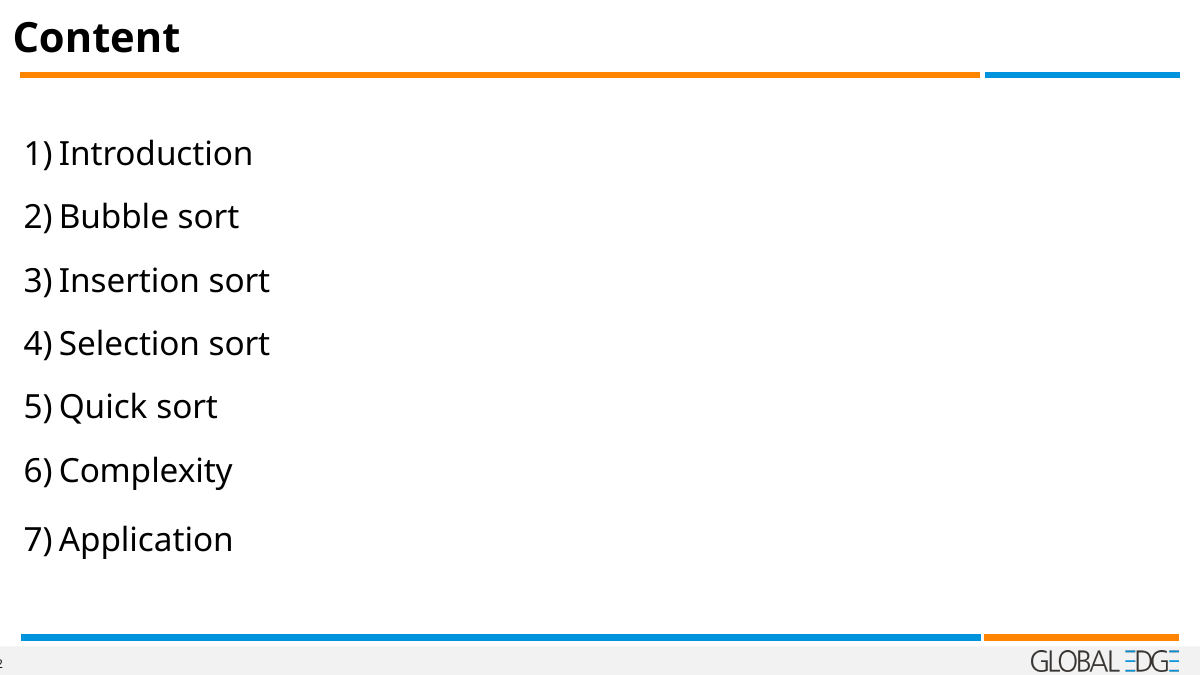

# Content
Introduction
Bubble sort
Insertion sort
Selection sort
Quick sort
Complexity
Application